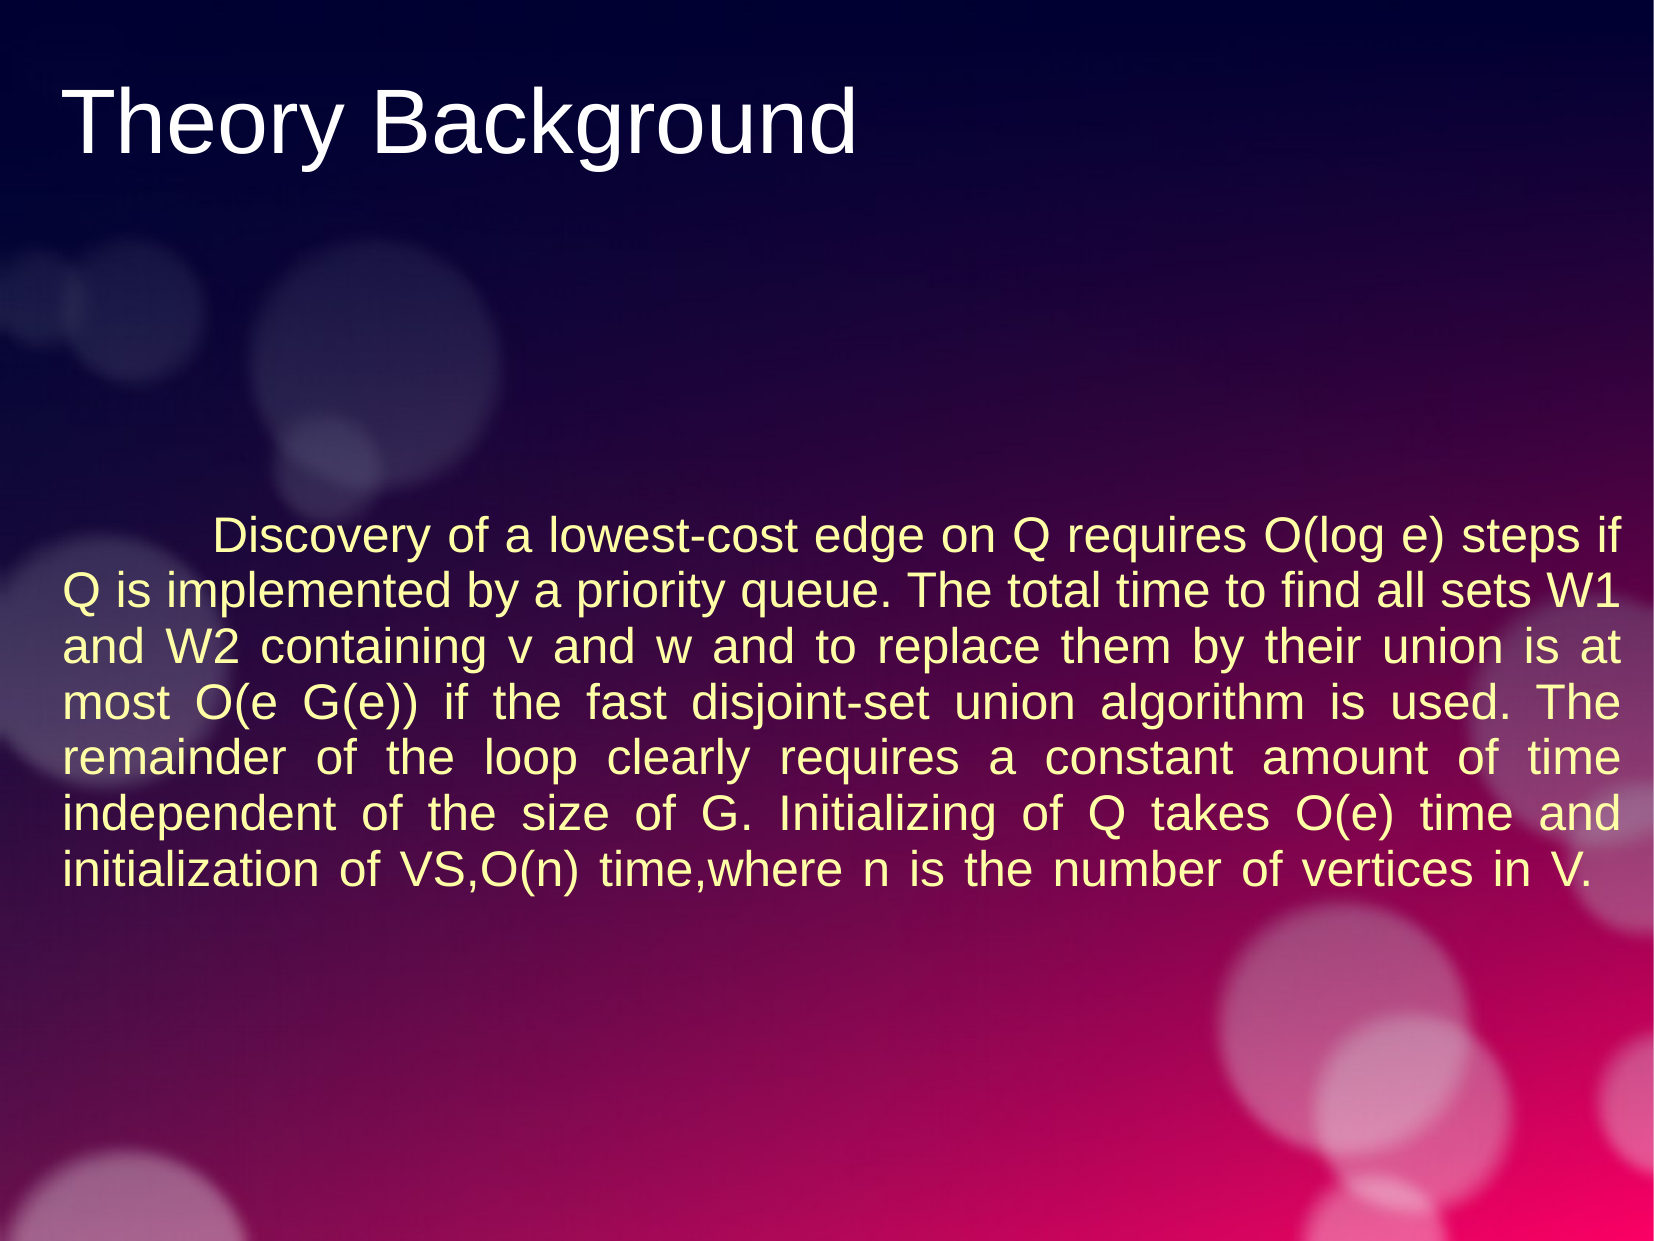

# Theory Background
		Discovery of a lowest-cost edge on Q requires O(log e) steps if Q is implemented by a priority queue. The total time to find all sets W1 and W2 containing v and w and to replace them by their union is at most O(e G(e)) if the fast disjoint-set union algorithm is used. The remainder of the loop clearly requires a constant amount of time independent of the size of G. Initializing of Q takes O(e) time and initialization of VS,O(n) time,where n is the number of vertices in V.